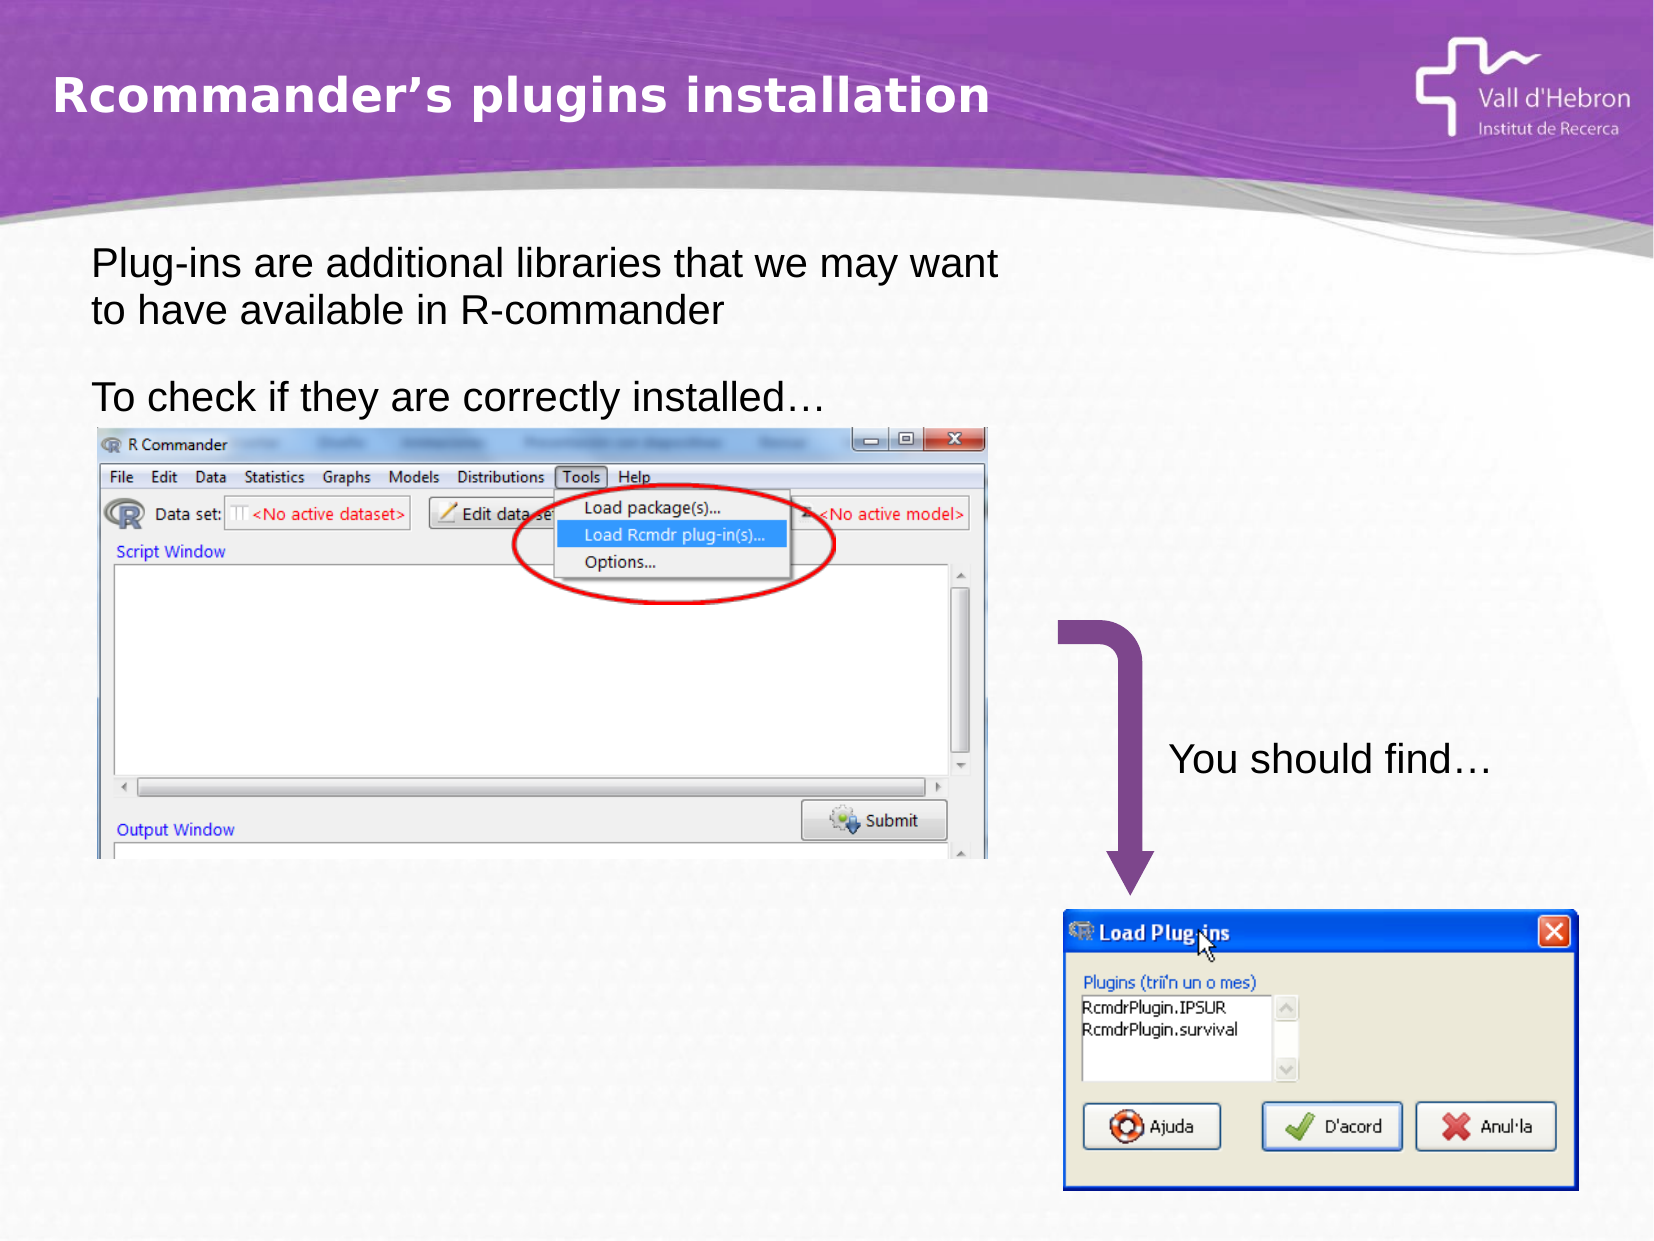

Rcommander’s plugins installation
Plug-ins are additional libraries that we may want
to have available in R-commander
To check if they are correctly installed…
You should find…